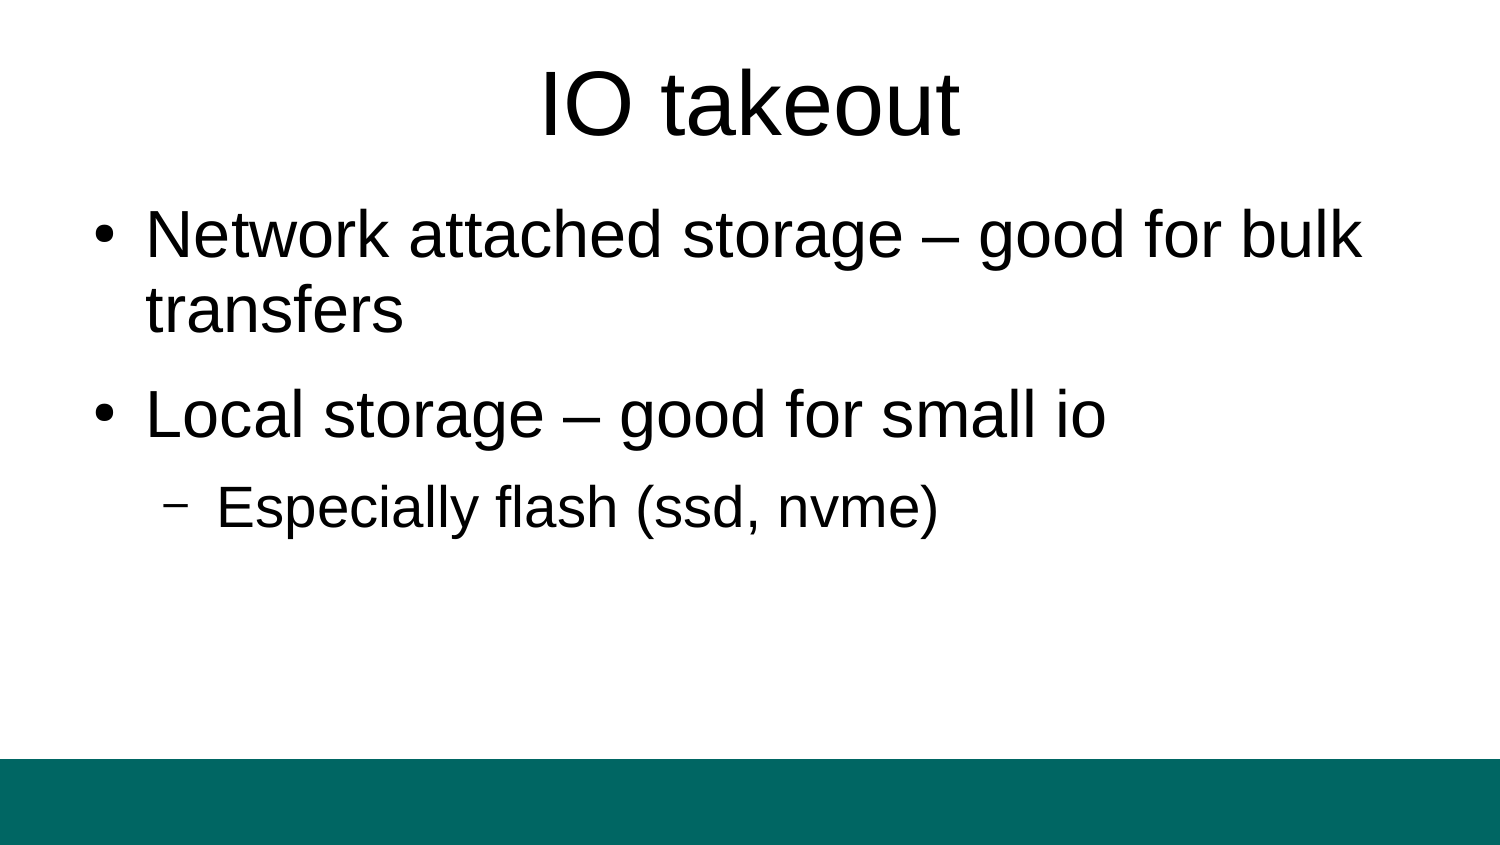

# IO takeout
Network attached storage – good for bulk transfers
Local storage – good for small io
Especially flash (ssd, nvme)